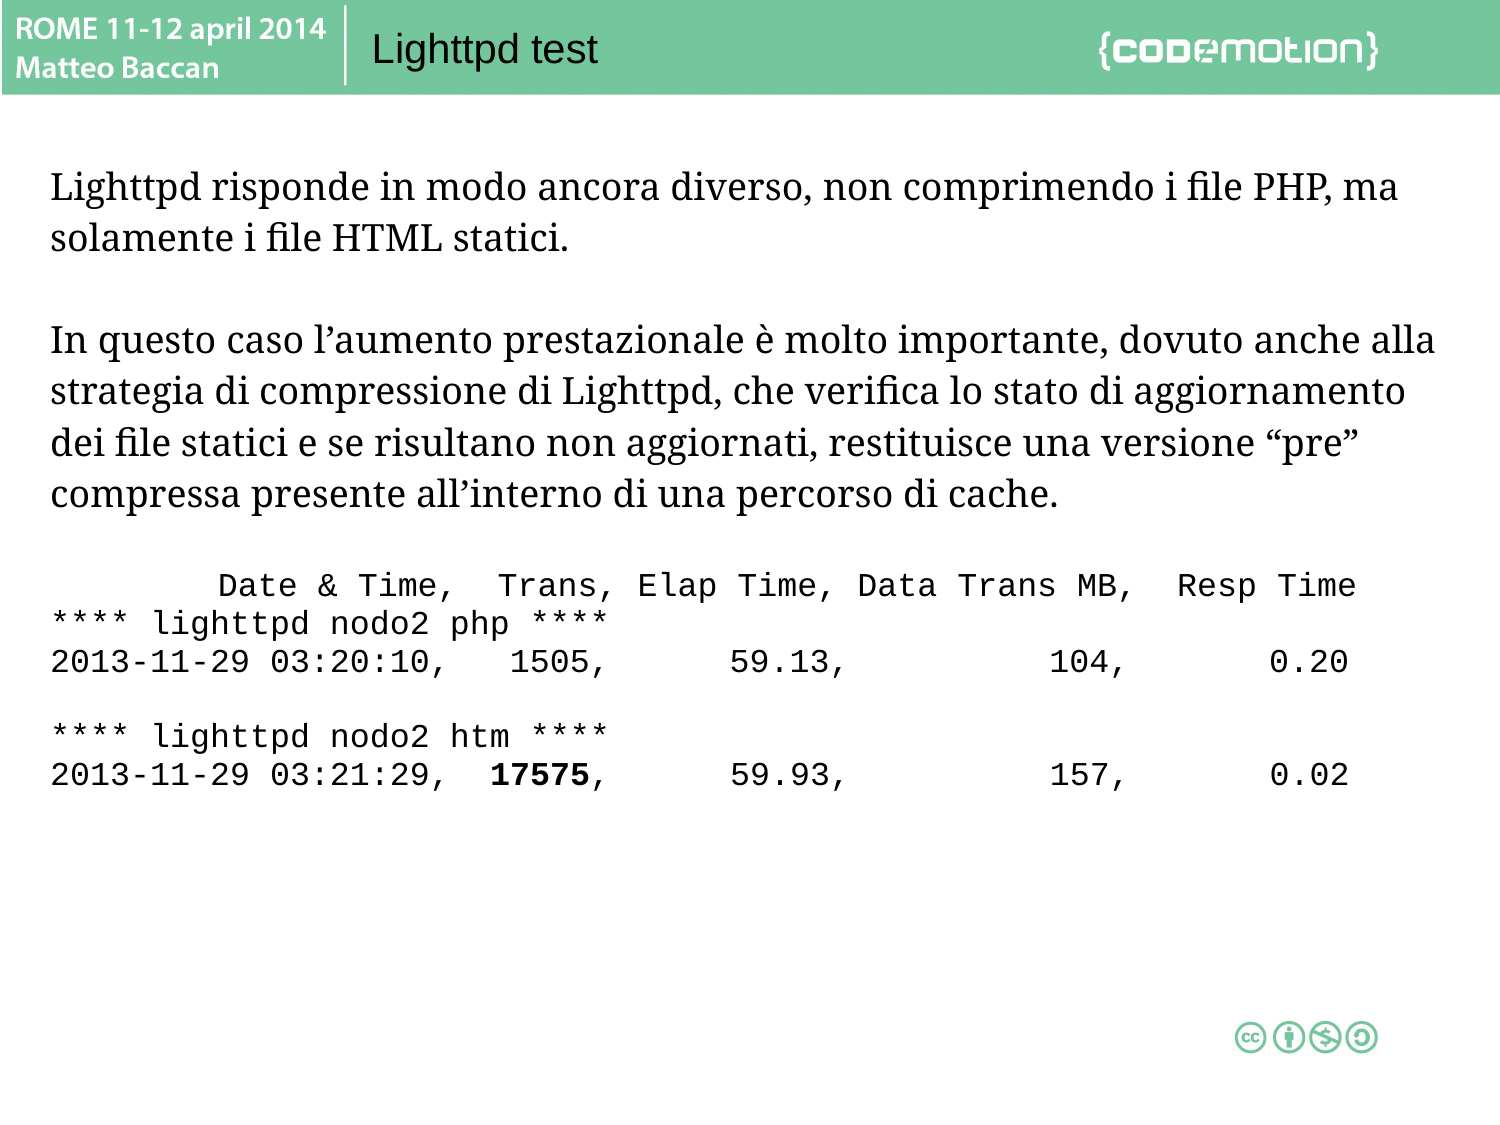

# Lighttpd test
Lighttpd risponde in modo ancora diverso, non comprimendo i file PHP, ma solamente i file HTML statici.
In questo caso l’aumento prestazionale è molto importante, dovuto anche alla strategia di compressione di Lighttpd, che verifica lo stato di aggiornamento dei file statici e se risultano non aggiornati, restituisce una versione “pre” compressa presente all’interno di una percorso di cache.
		 Date & Time, Trans, Elap Time, Data Trans MB, Resp Time
**** lighttpd nodo2 php ****
2013-11-29 03:20:10, 1505, 59.13, 104, 0.20
**** lighttpd nodo2 htm ****
2013-11-29 03:21:29, 17575, 59.93, 157, 0.02